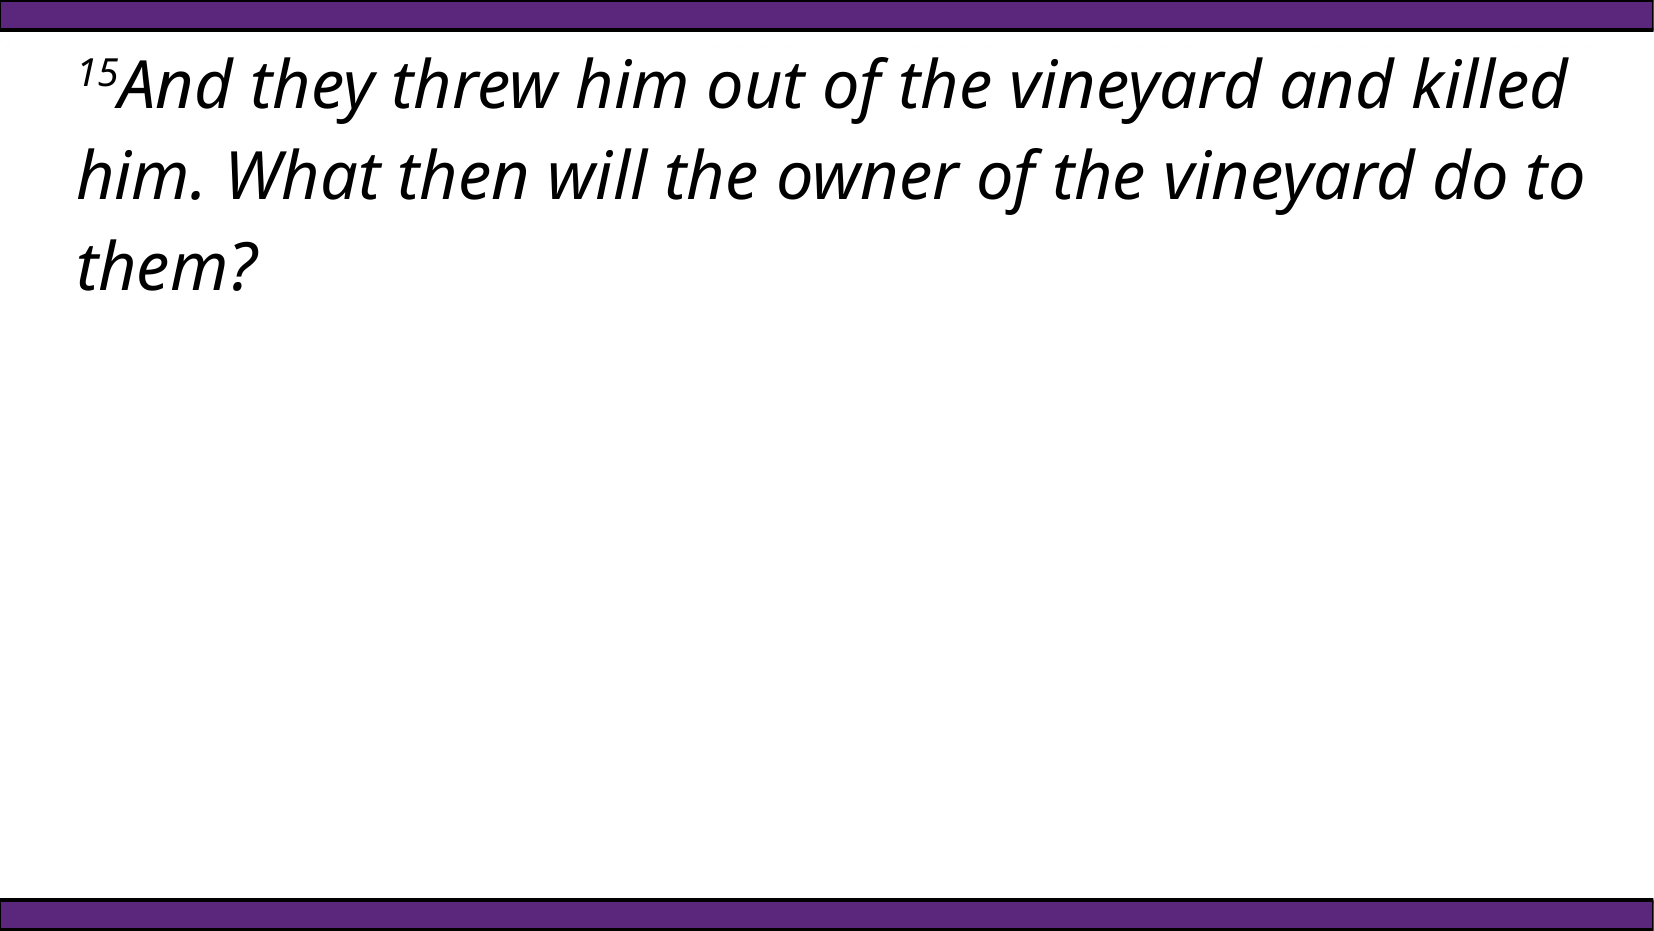

15And they threw him out of the vineyard and killed him. What then will the owner of the vineyard do to them?